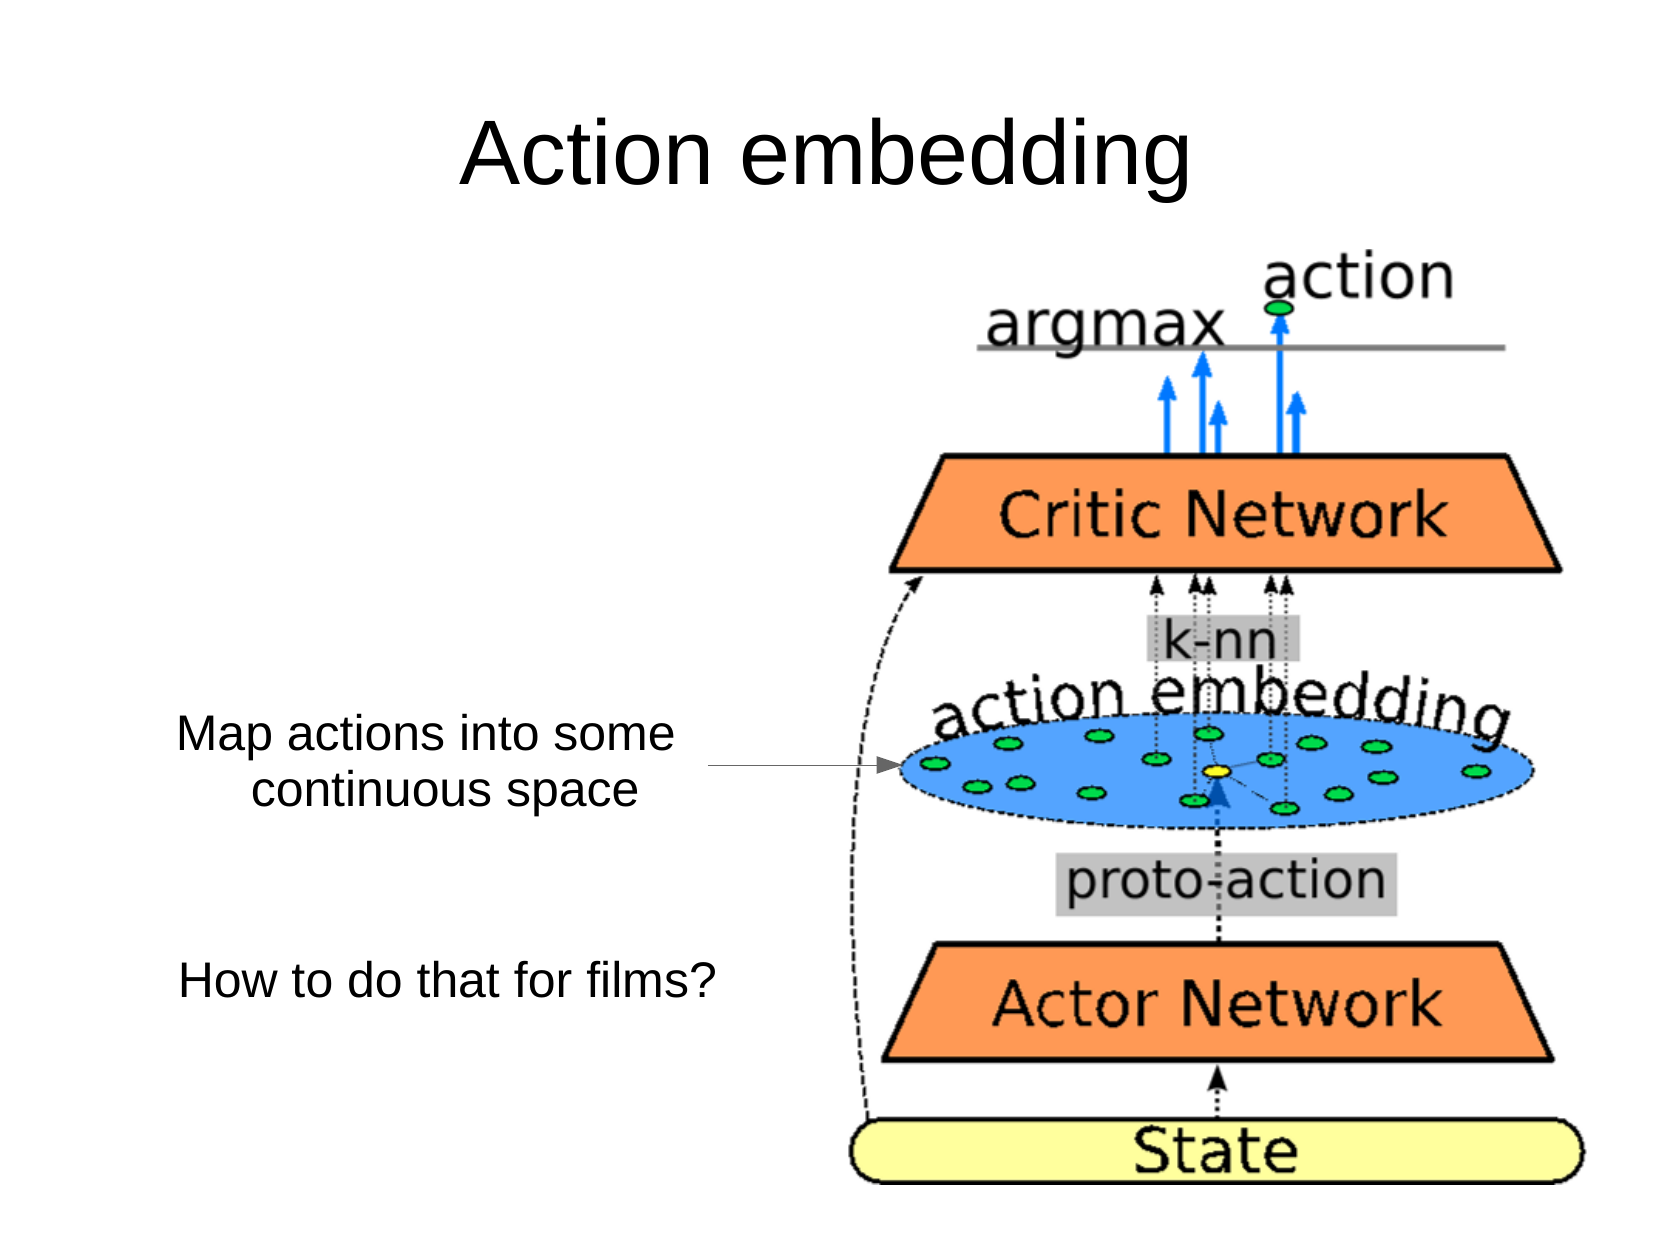

# Action embedding
Map actions into some
	continuous space
How to do that for films?